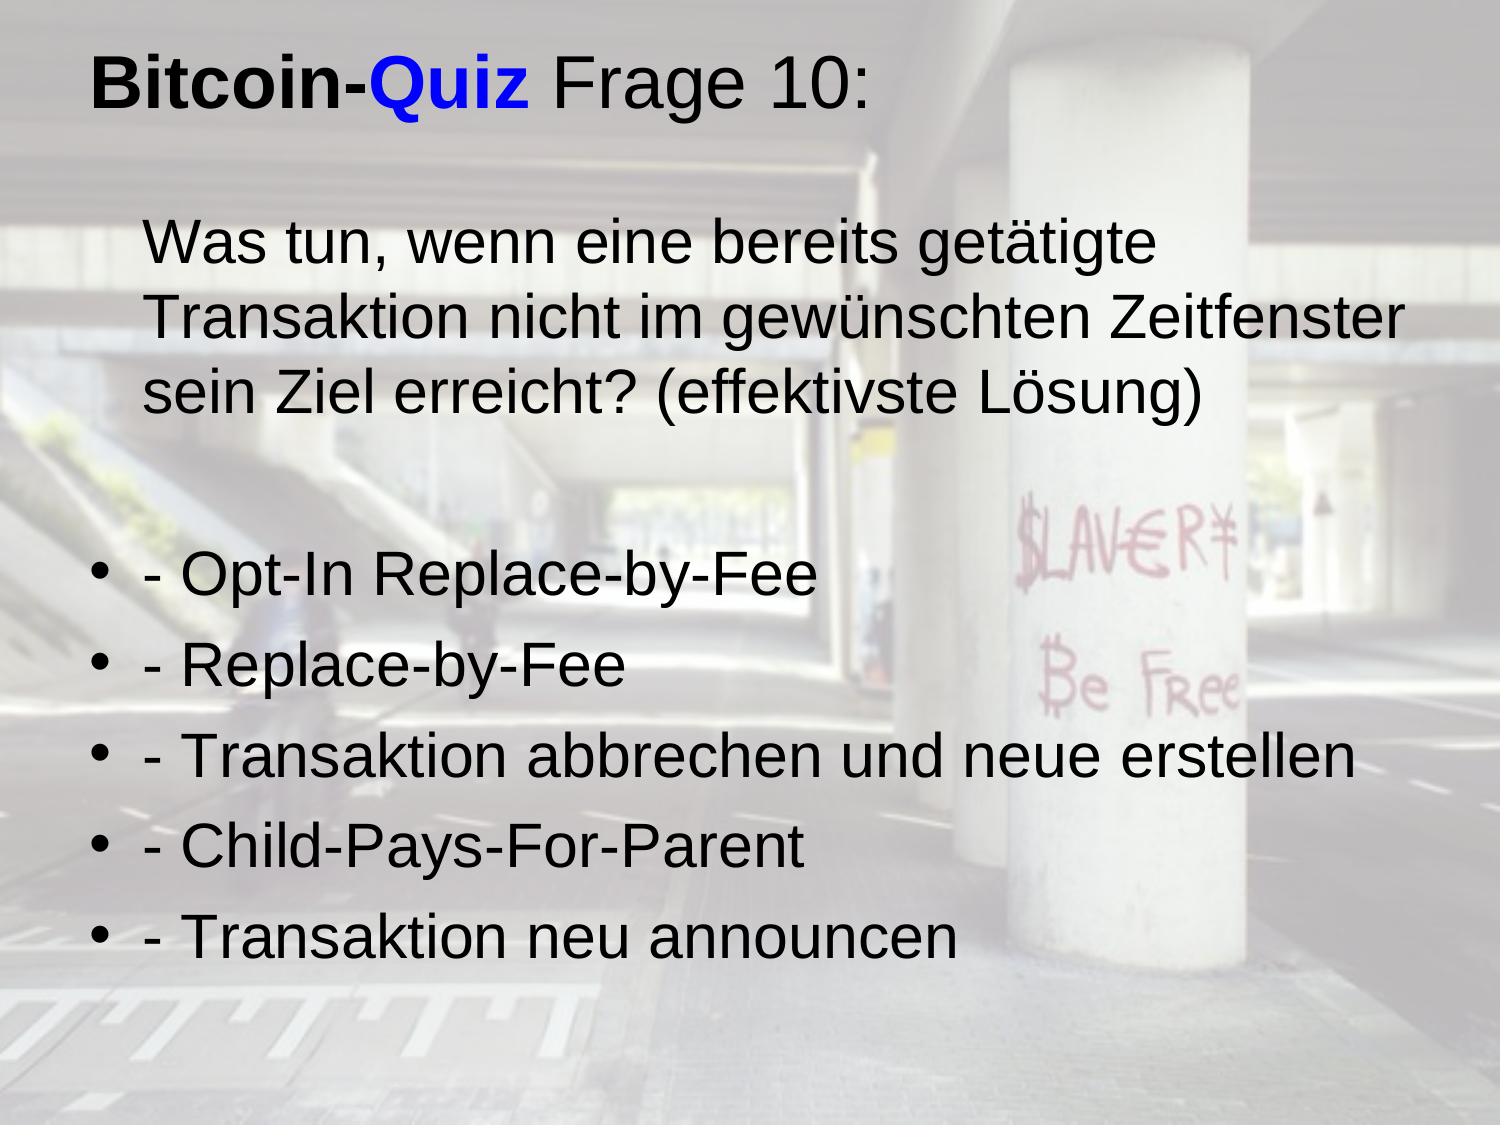

# Bitcoin-Quiz Frage 10:
Was tun, wenn eine bereits getätigte Transaktion nicht im gewünschten Zeitfenster sein Ziel erreicht? (effektivste Lösung)
- Opt-In Replace-by-Fee
- Replace-by-Fee
- Transaktion abbrechen und neue erstellen
- Child-Pays-For-Parent
- Transaktion neu announcen